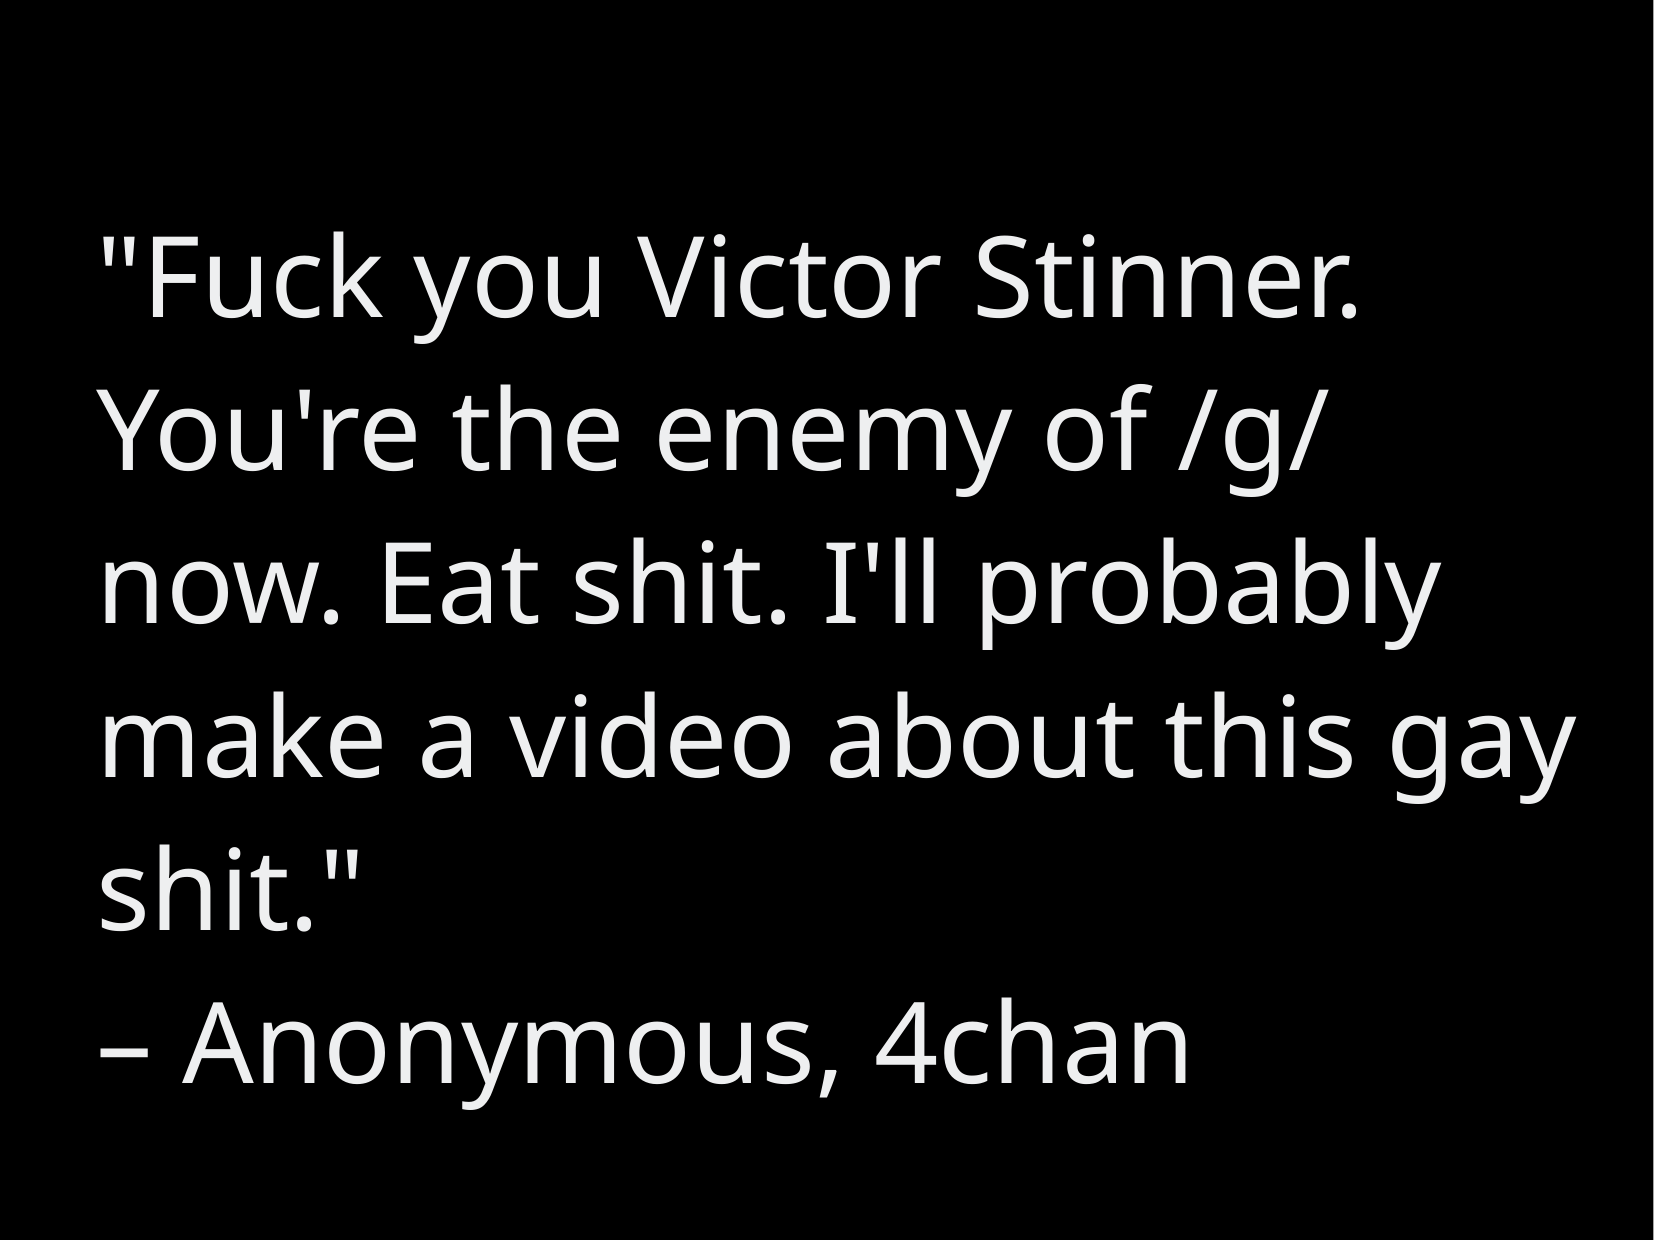

"Fuck you Victor Stinner. You're the enemy of /g/ now. Eat shit. I'll probably make a video about this gay shit."
– Anonymous, 4chan